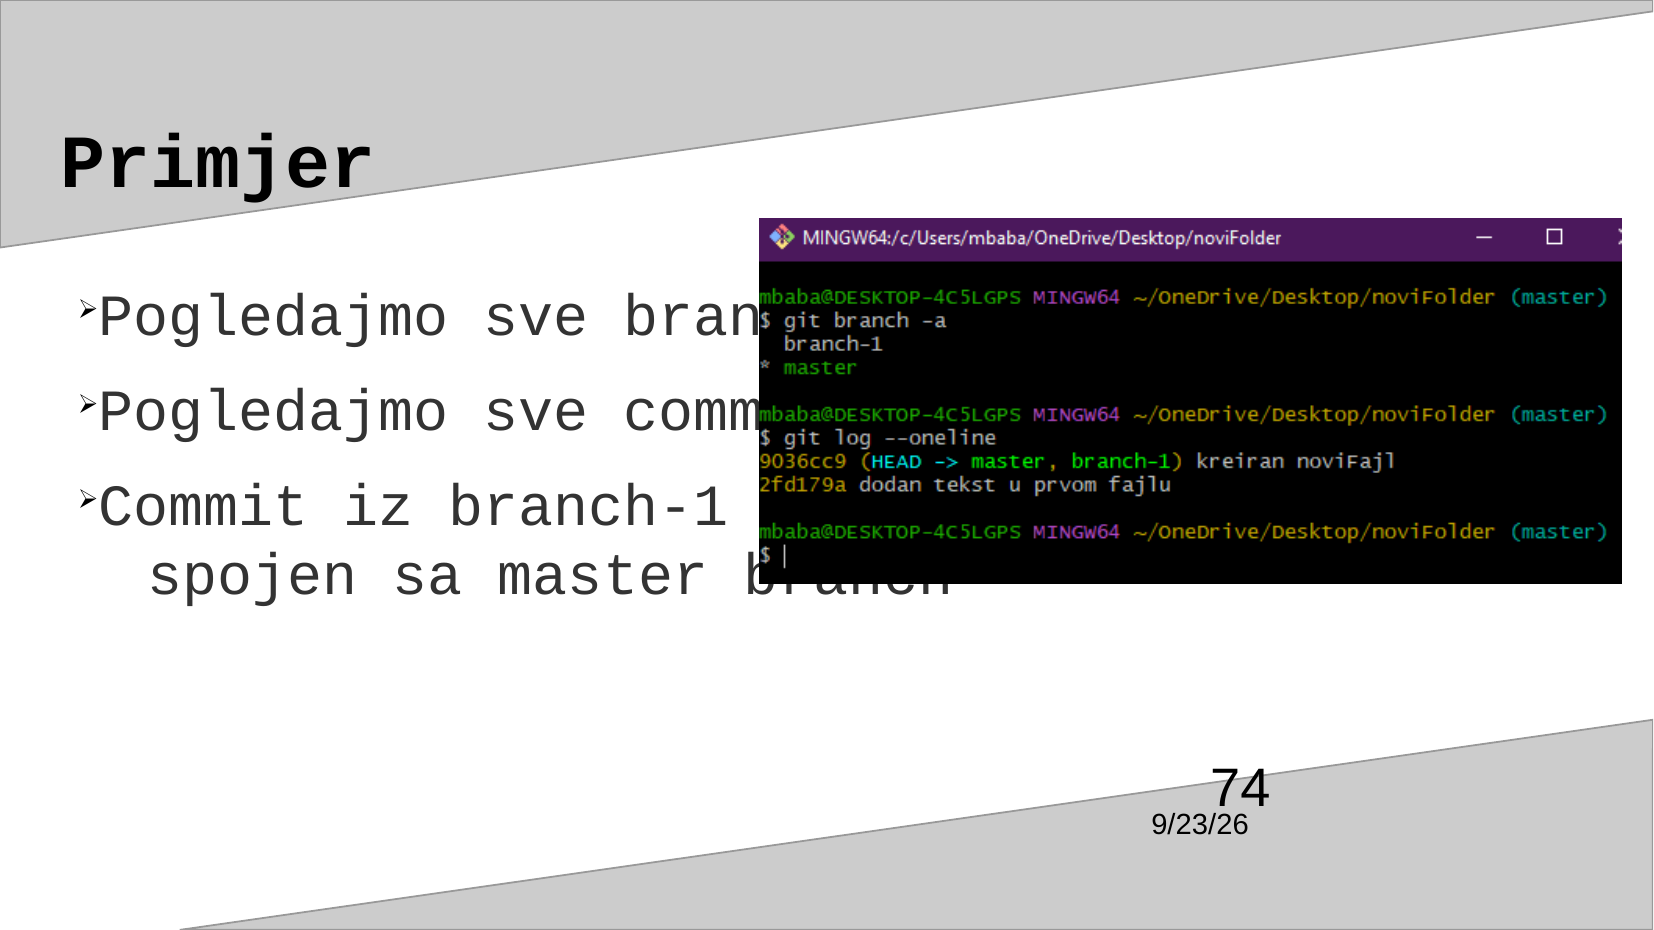

Primjer
# Pogledajmo sve branch-e
Pogledajmo sve commit-e
Commit iz branch-1
 spojen sa master branch